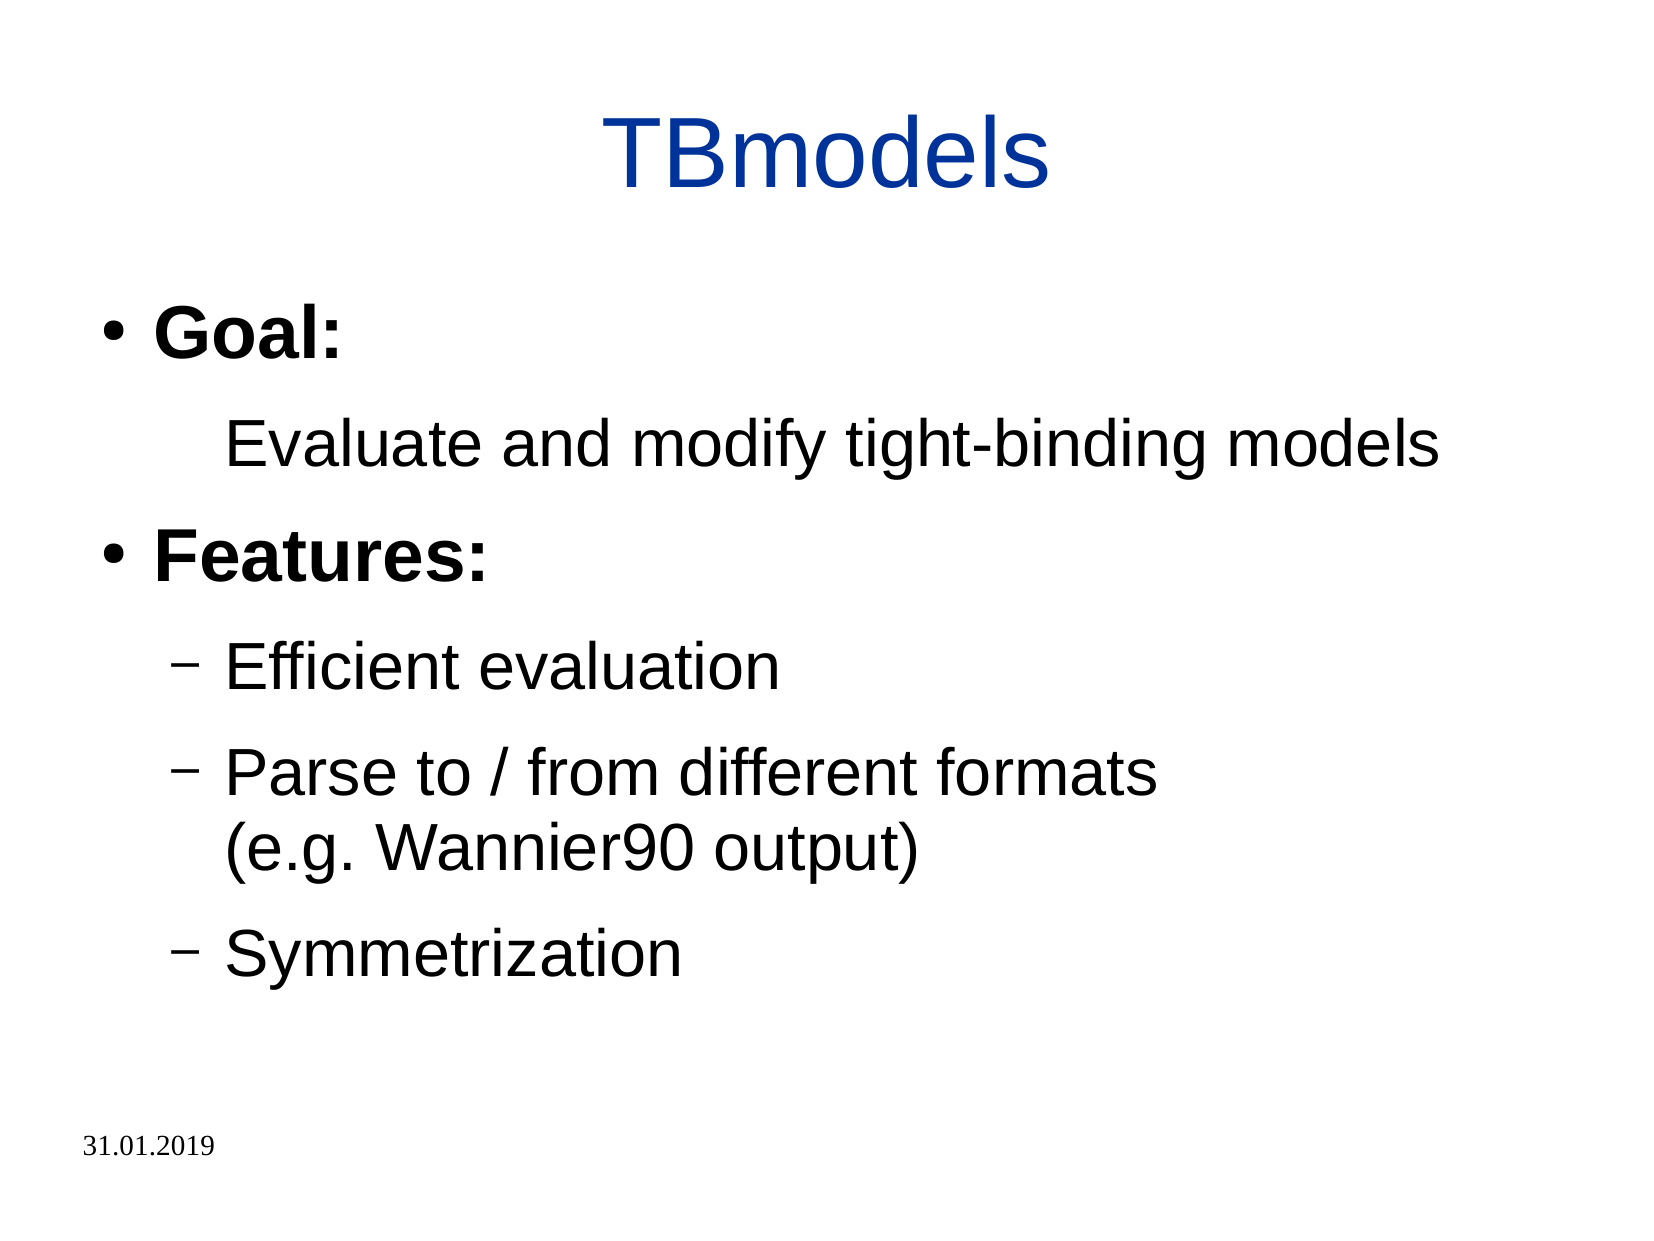

# TBmodels
Goal:
Evaluate and modify tight-binding models
Features:
Efficient evaluation
Parse to / from different formats
(e.g. Wannier90 output)
Symmetrization